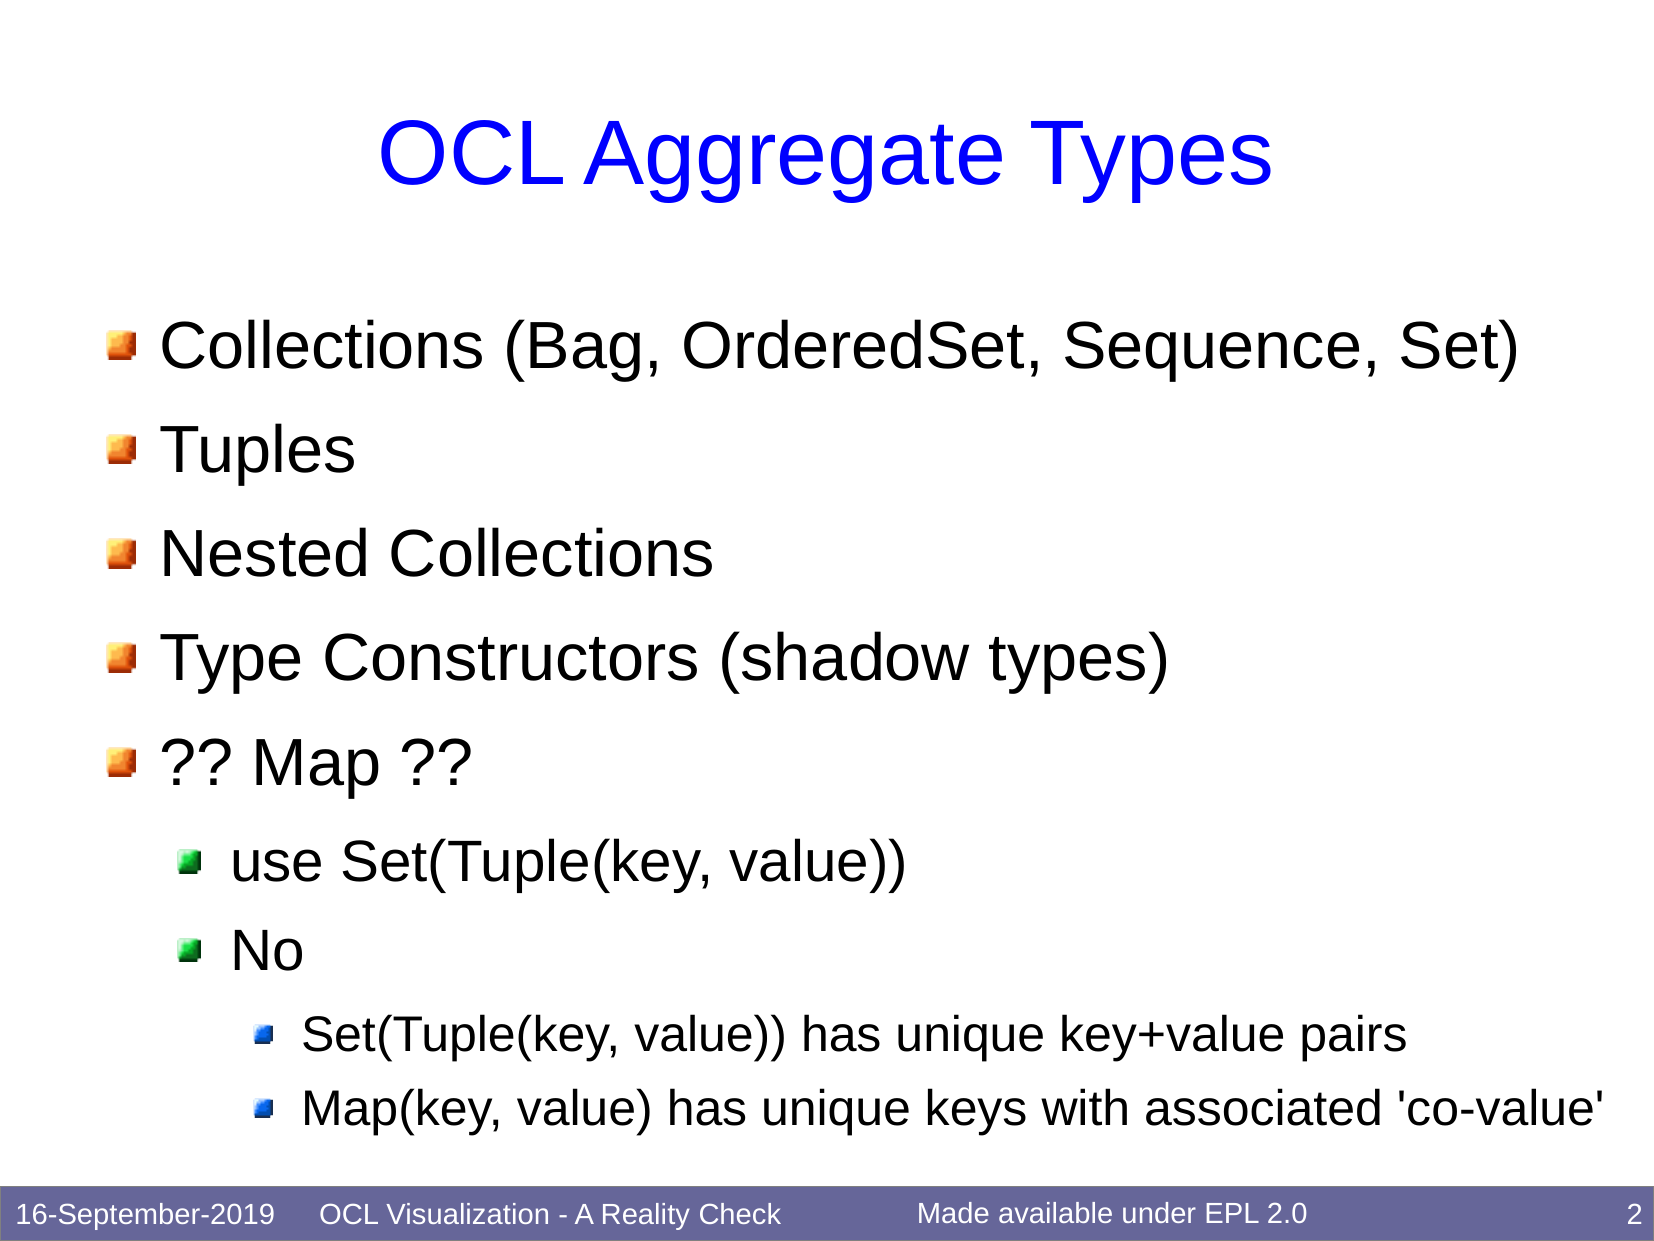

# OCL Aggregate Types
Collections (Bag, OrderedSet, Sequence, Set)
Tuples
Nested Collections
Type Constructors (shadow types)
?? Map ??
use Set(Tuple(key, value))
No
Set(Tuple(key, value)) has unique key+value pairs
Map(key, value) has unique keys with associated 'co-value'
16-September-2019
OCL Visualization - A Reality Check
2